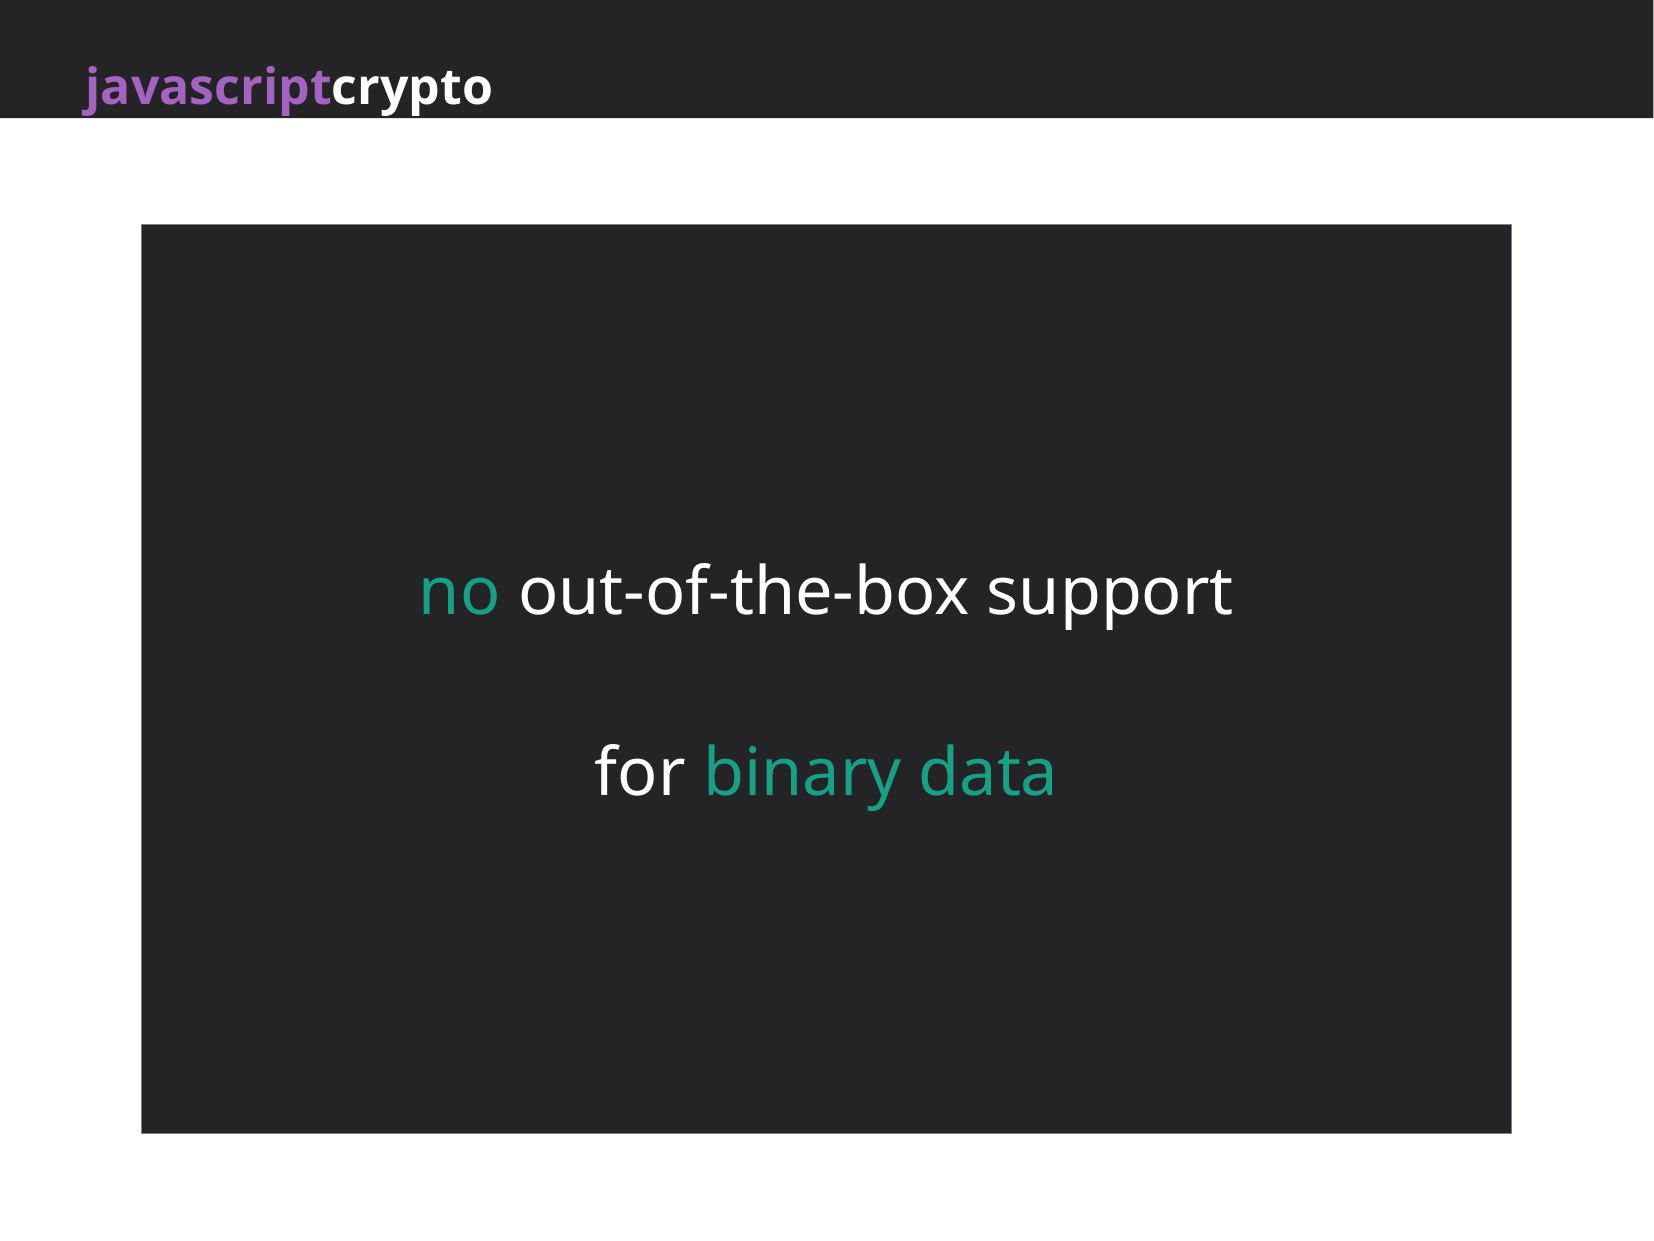

javascriptcrypto
no out-of-the-box support
for binary data